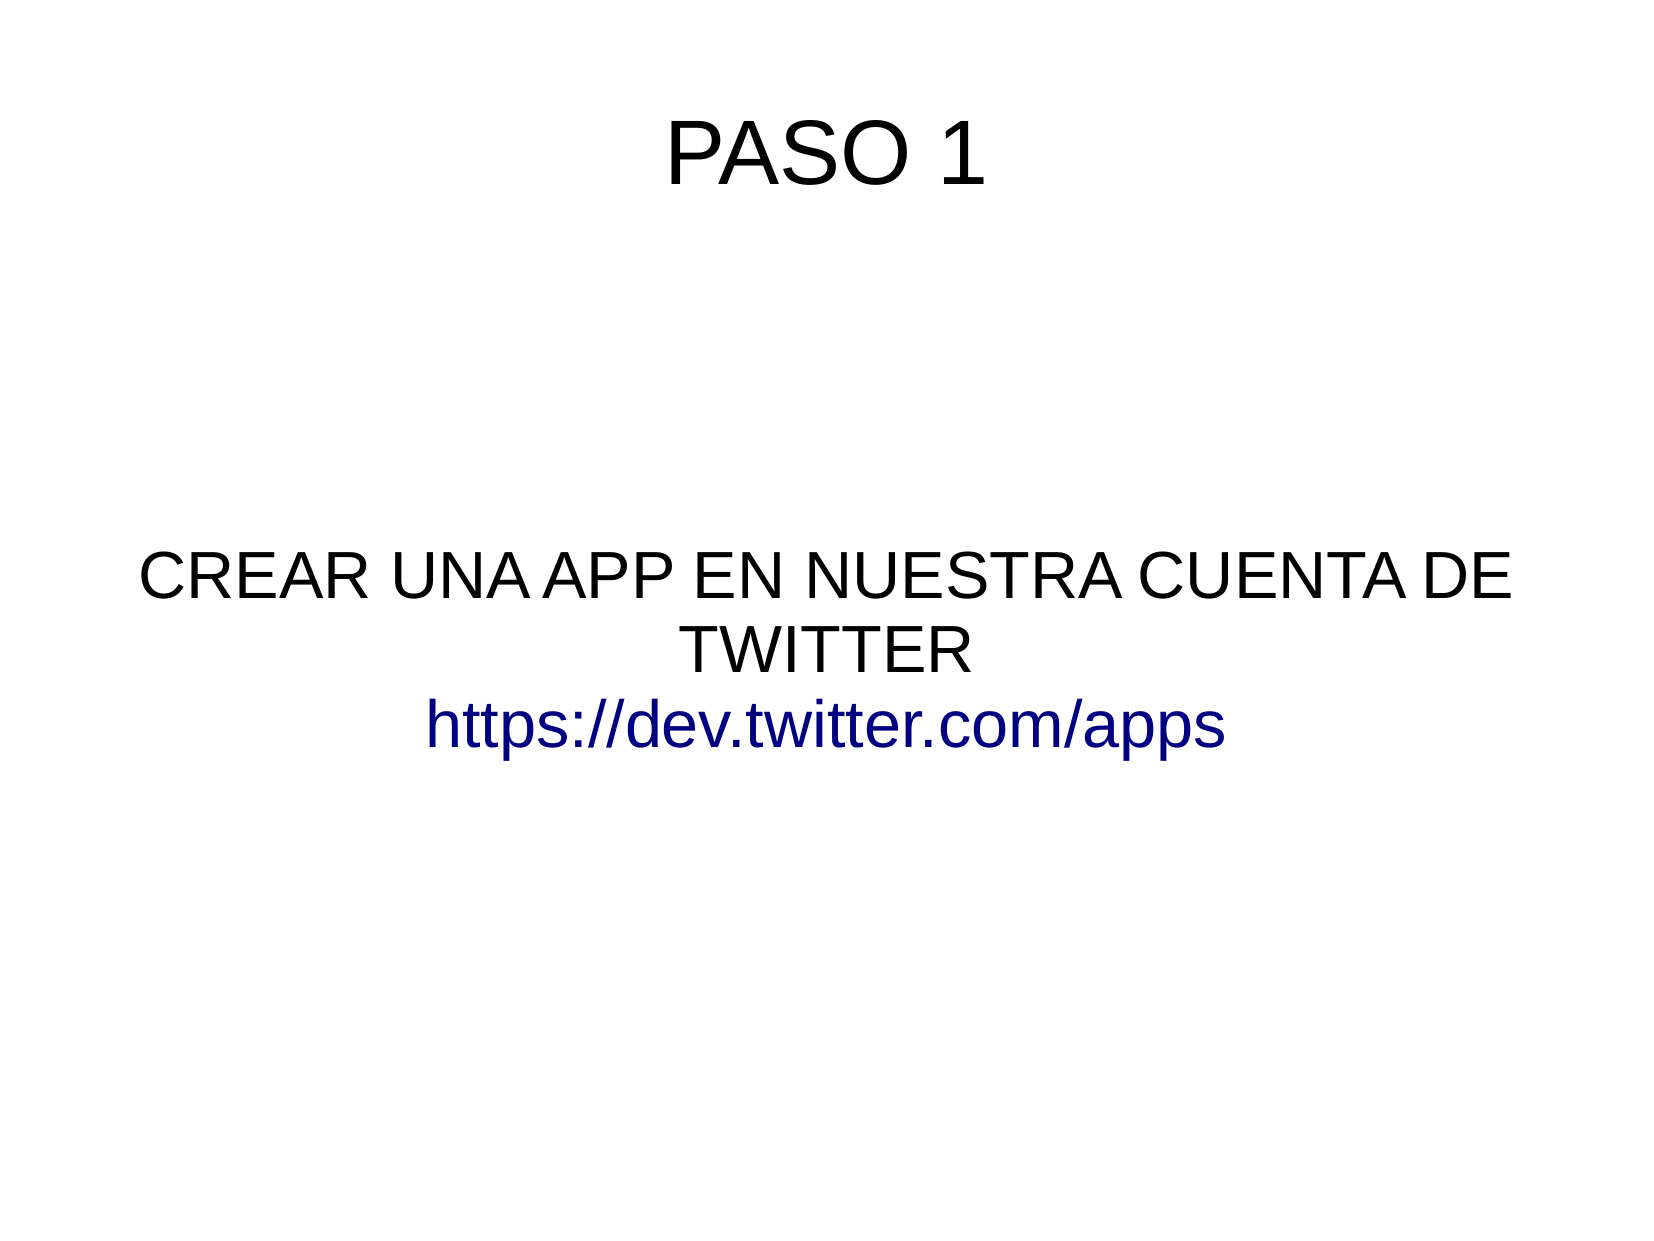

# PASO 1
CREAR UNA APP EN NUESTRA CUENTA DE TWITTER
https://dev.twitter.com/apps